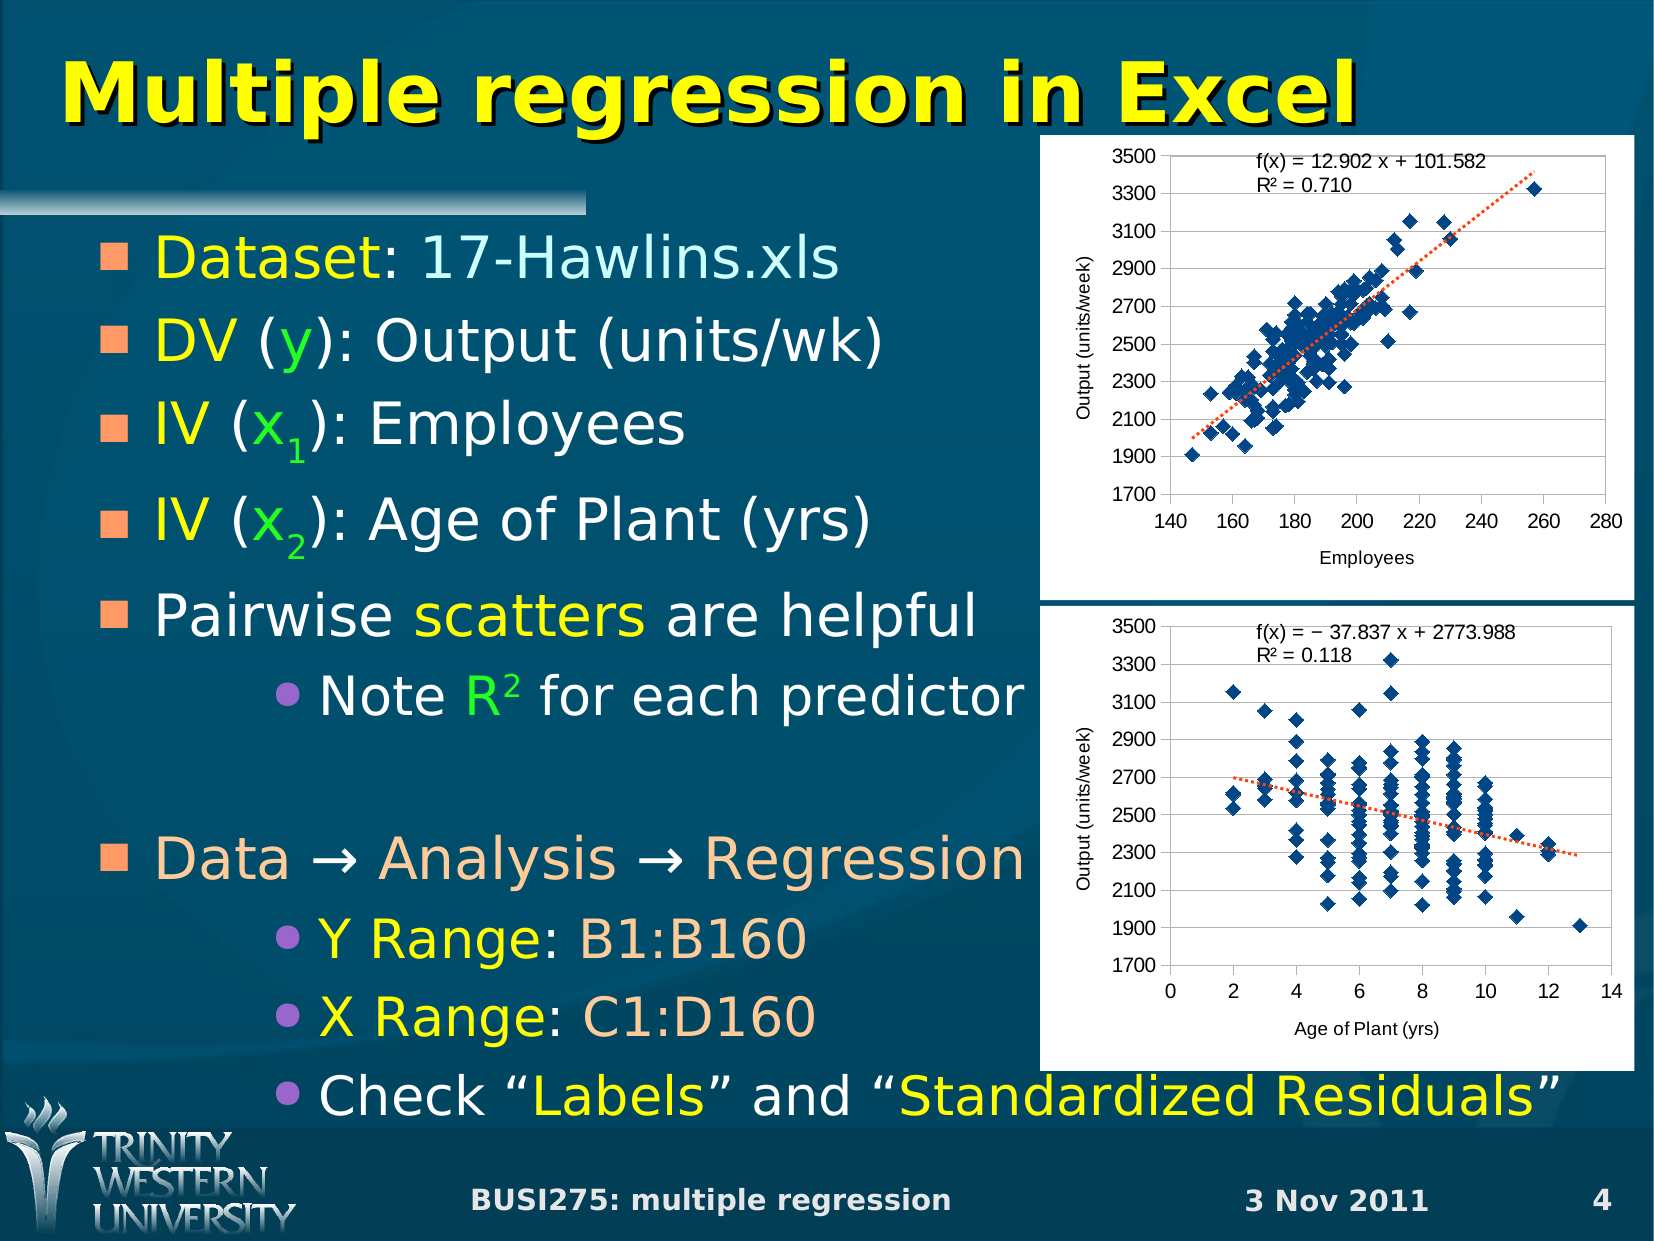

# Multiple regression in Excel
### Chart
| Category | Number of Employees |
|---|---|Dataset: 17-Hawlins.xls
DV (y): Output (units/wk)
IV (x1): Employees
IV (x2): Age of Plant (yrs)
Pairwise scatters are helpful
Note R2 for each predictor
Data → Analysis → Regression
Y Range: B1:B160
X Range: C1:D160
Check “Labels” and “Standardized Residuals”
### Chart
| Category | Avg Age of Plant (Years) |
|---|---|BUSI275: multiple regression
3 Nov 2011
4